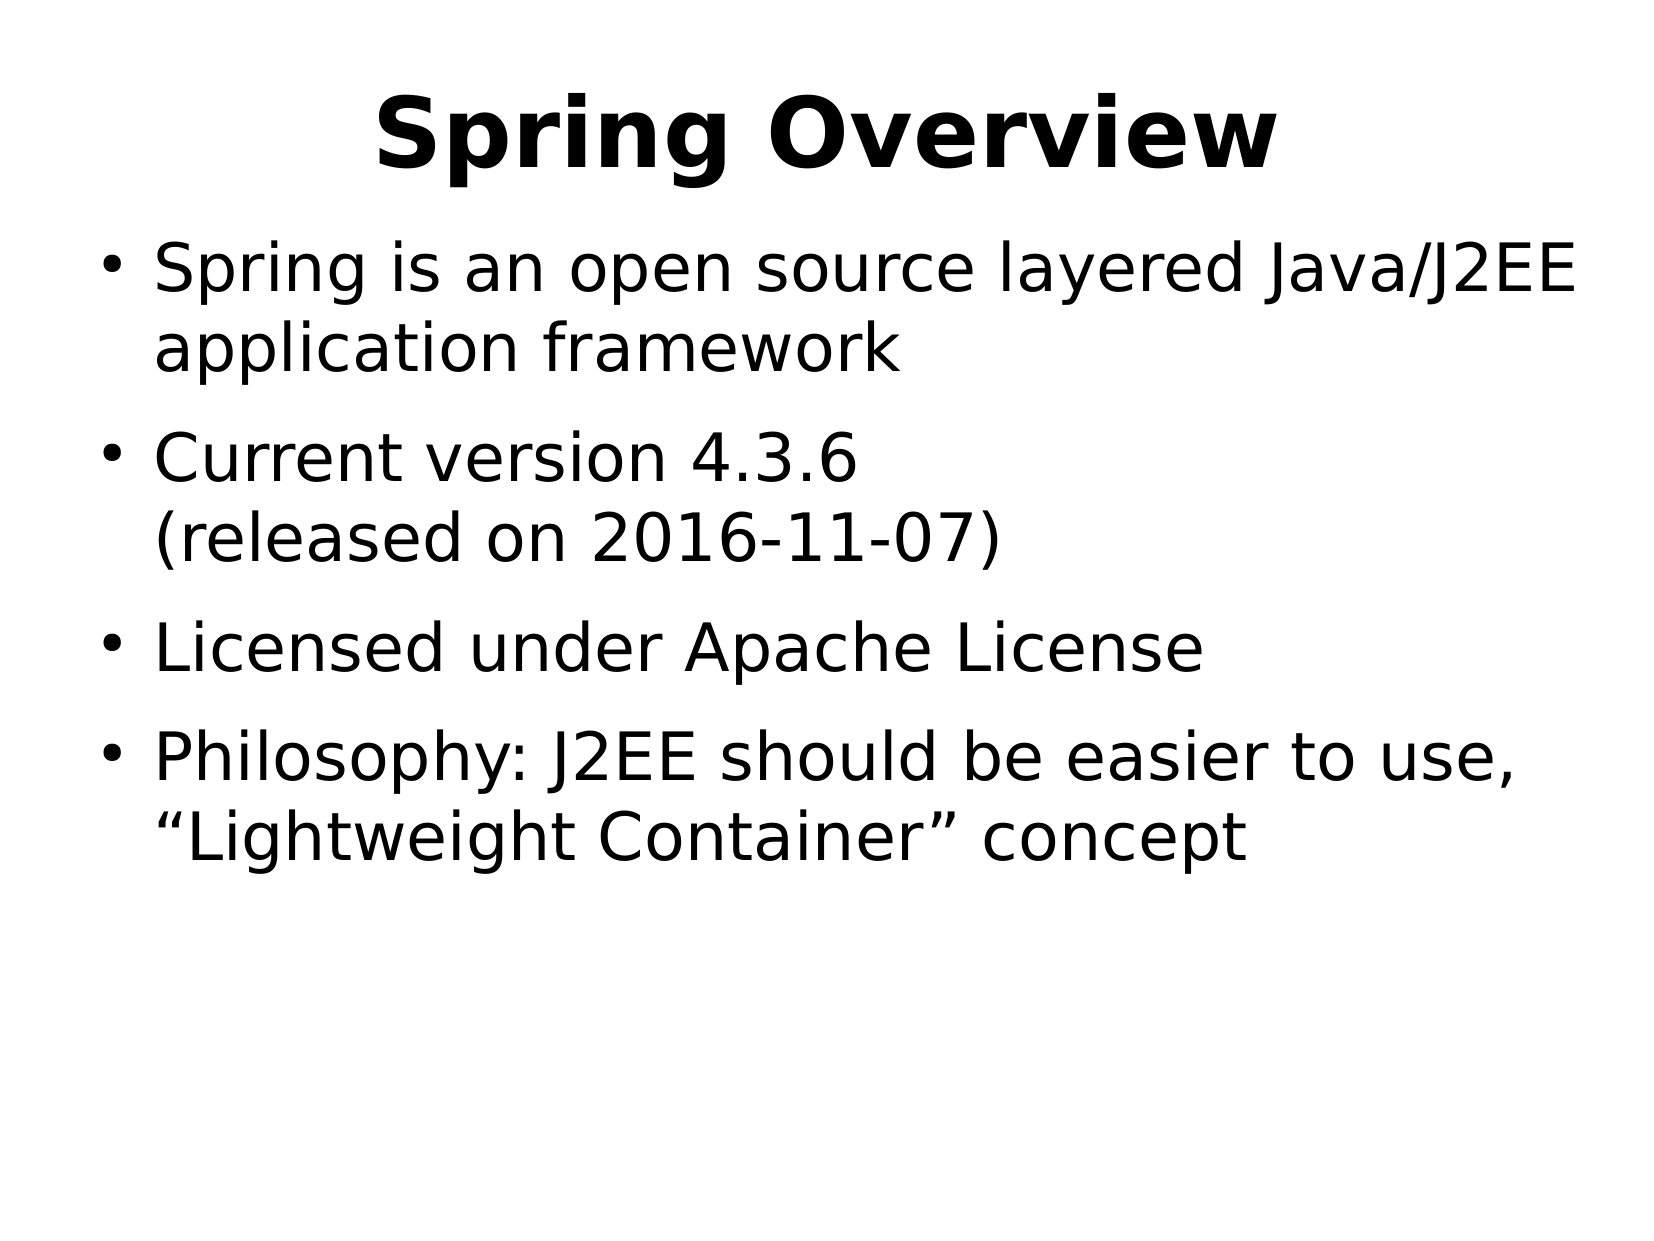

# Spring Overview
Spring is an open source layered Java/J2EE application framework
Current version 4.3.6
(released on 2016-11-07)
Licensed under Apache License
Philosophy: J2EE should be easier to use,
“Lightweight Container” concept